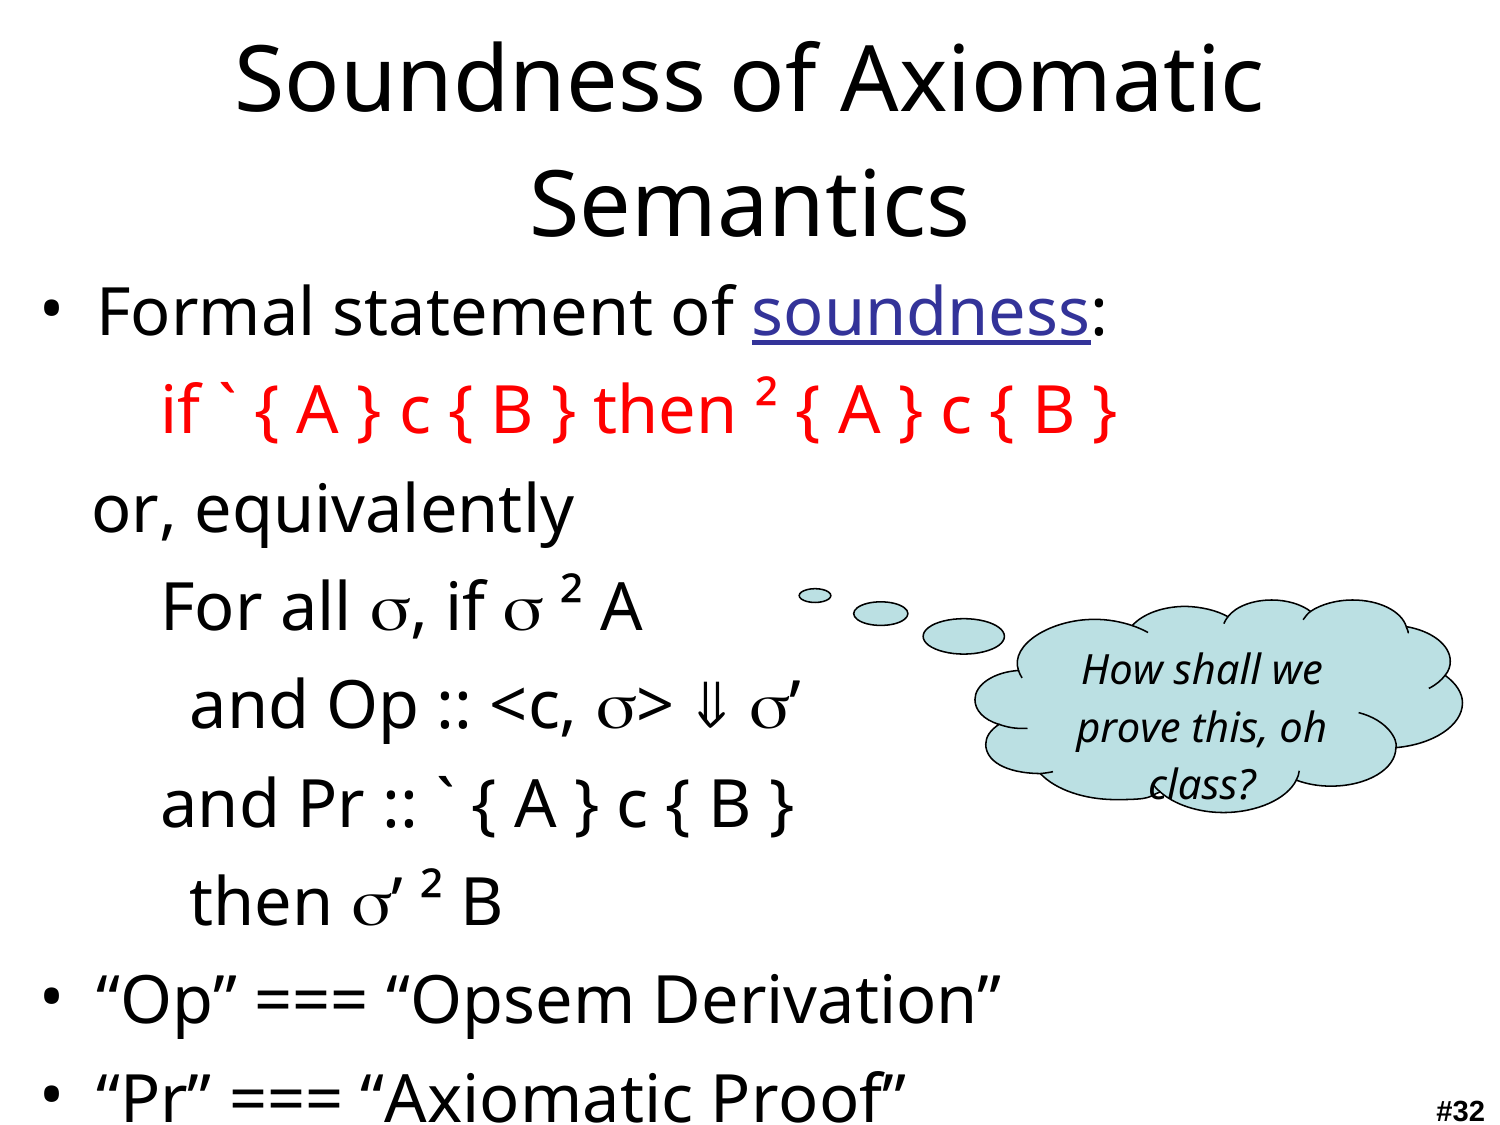

# Soundness of Axiomatic Semantics
Formal statement of soundness:
 if ` { A } c { B } then ² { A } c { B }
 or, equivalently
 For all , if  ² A
		and Op :: <c, >  ’
 and Pr :: ` { A } c { B }
		then ’ ² B
“Op” === “Opsem Derivation”
“Pr” === “Axiomatic Proof”
How shall we prove this, oh class?
32